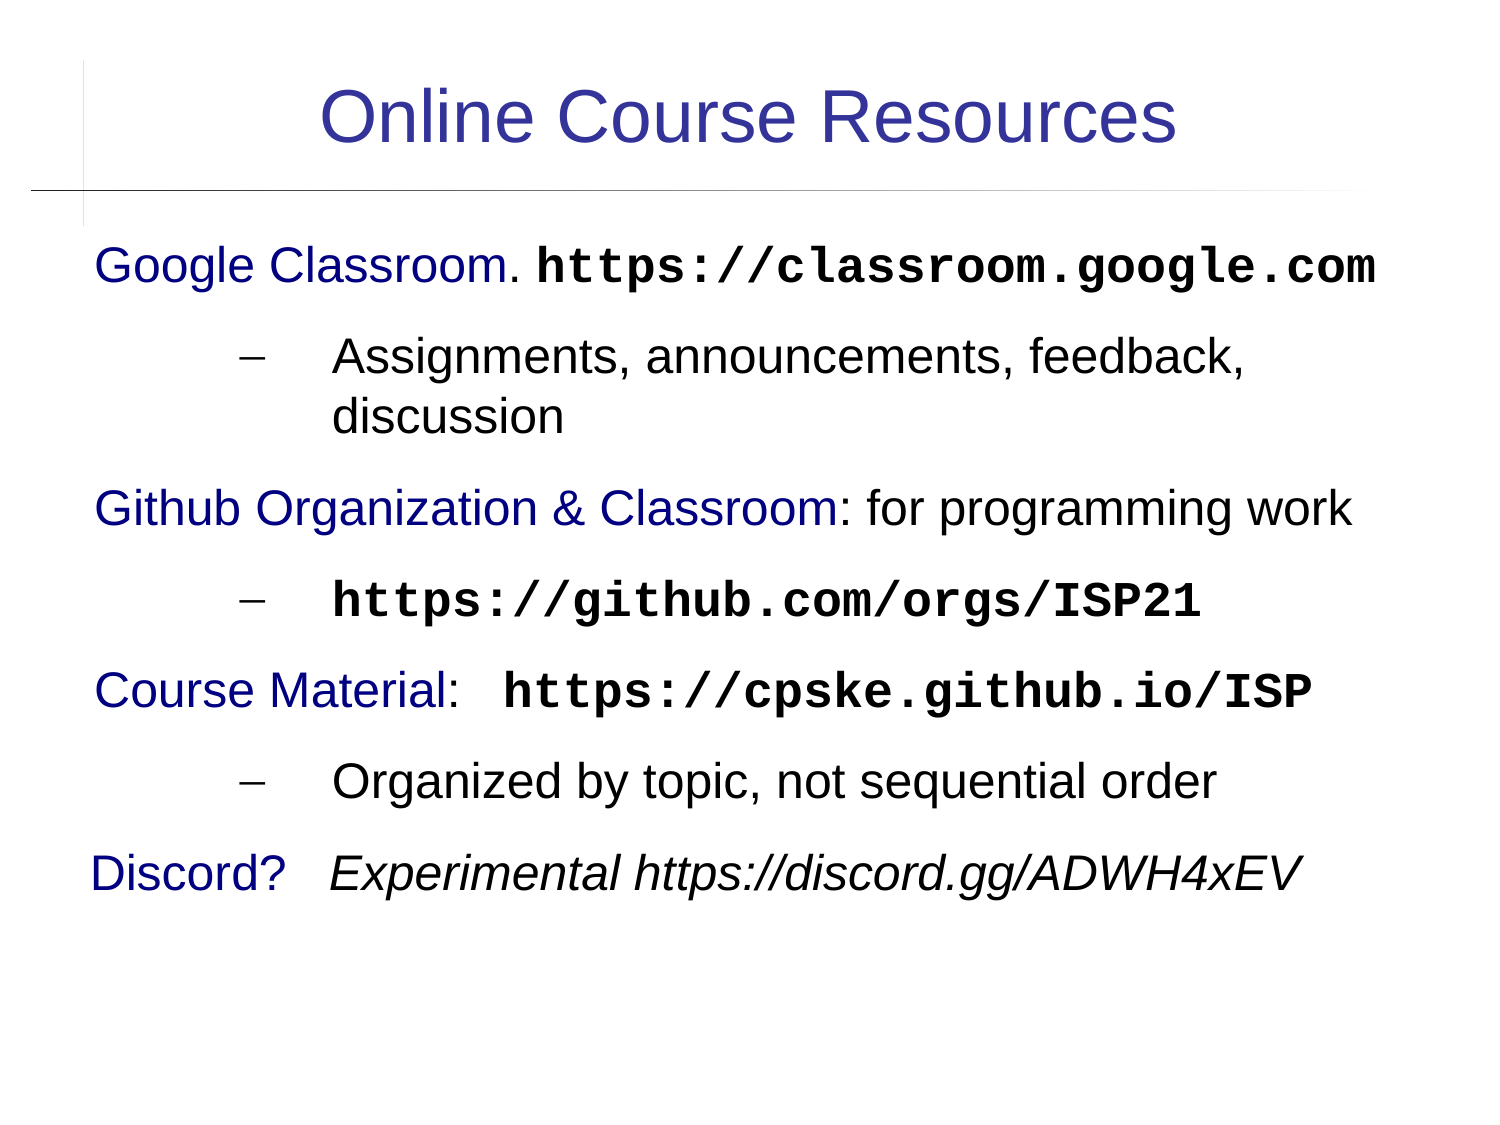

# Online Course Resources
Google Classroom. https://classroom.google.com
Assignments, announcements, feedback, discussion
Github Organization & Classroom: for programming work
https://github.com/orgs/ISP21
Course Material: https://cpske.github.io/ISP
Organized by topic, not sequential order
Discord? Experimental https://discord.gg/ADWH4xEV